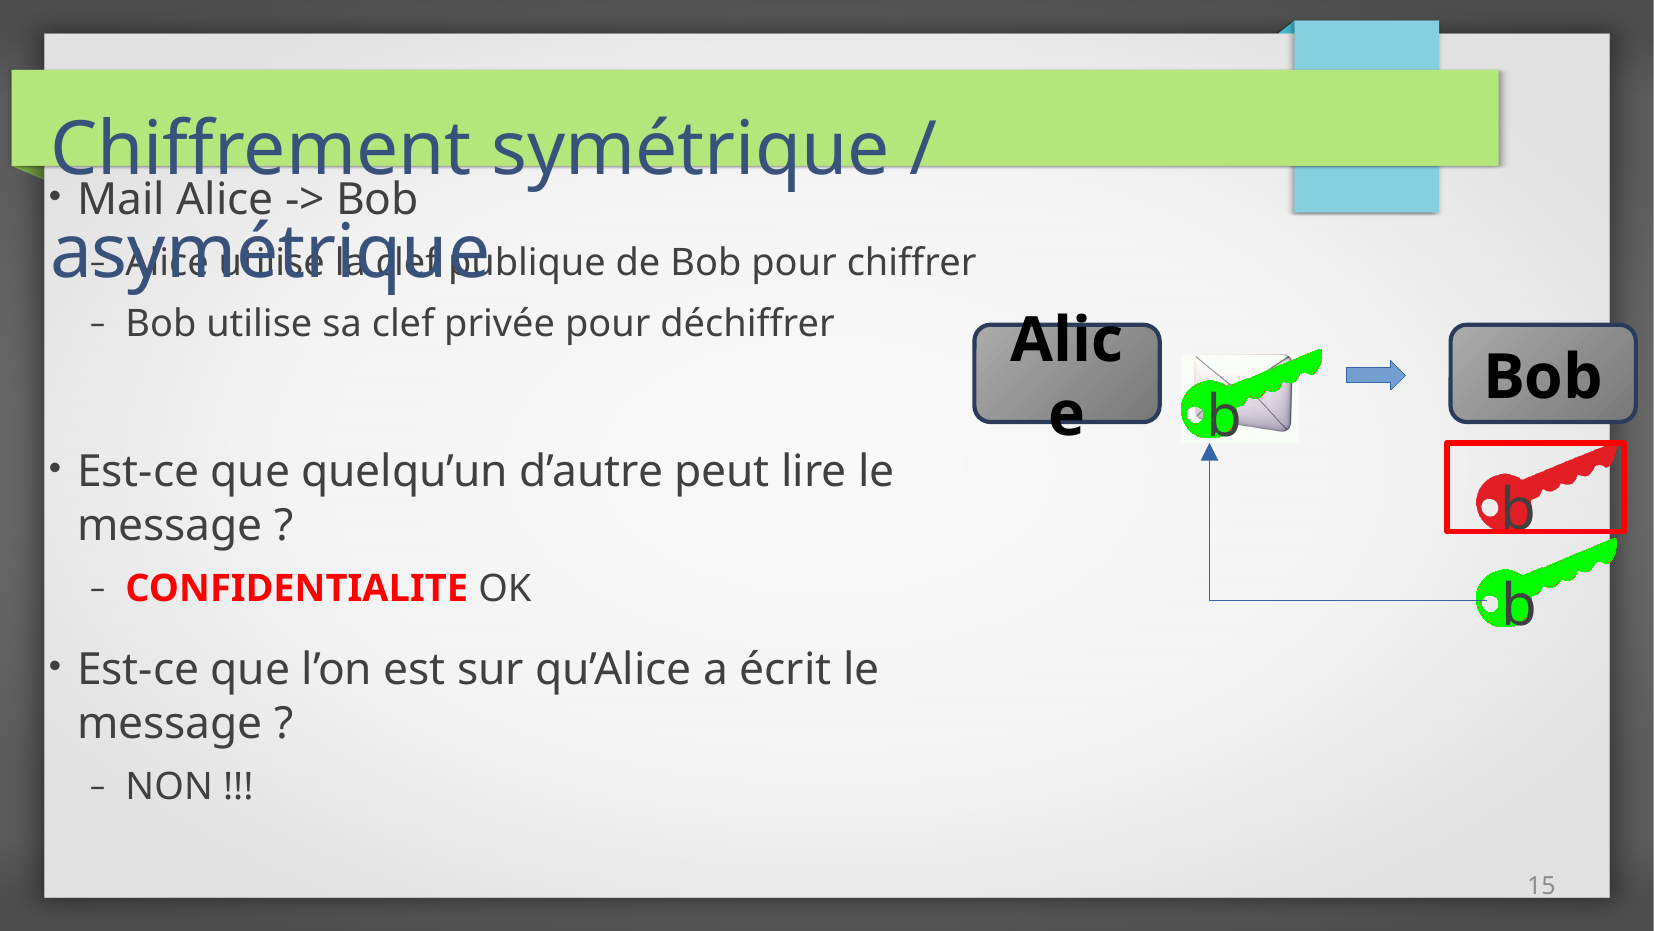

Chiffrement symétrique / asymétrique
Mail Alice -> Bob
Alice utilise la clef publique de Bob pour chiffrer
Bob utilise sa clef privée pour déchiffrer
Est-ce que quelqu’un d’autre peut lire le message ?
CONFIDENTIALITE OK
Est-ce que l’on est sur qu’Alice a écrit le message ?
NON !!!
Alice
Bob
b
b
b